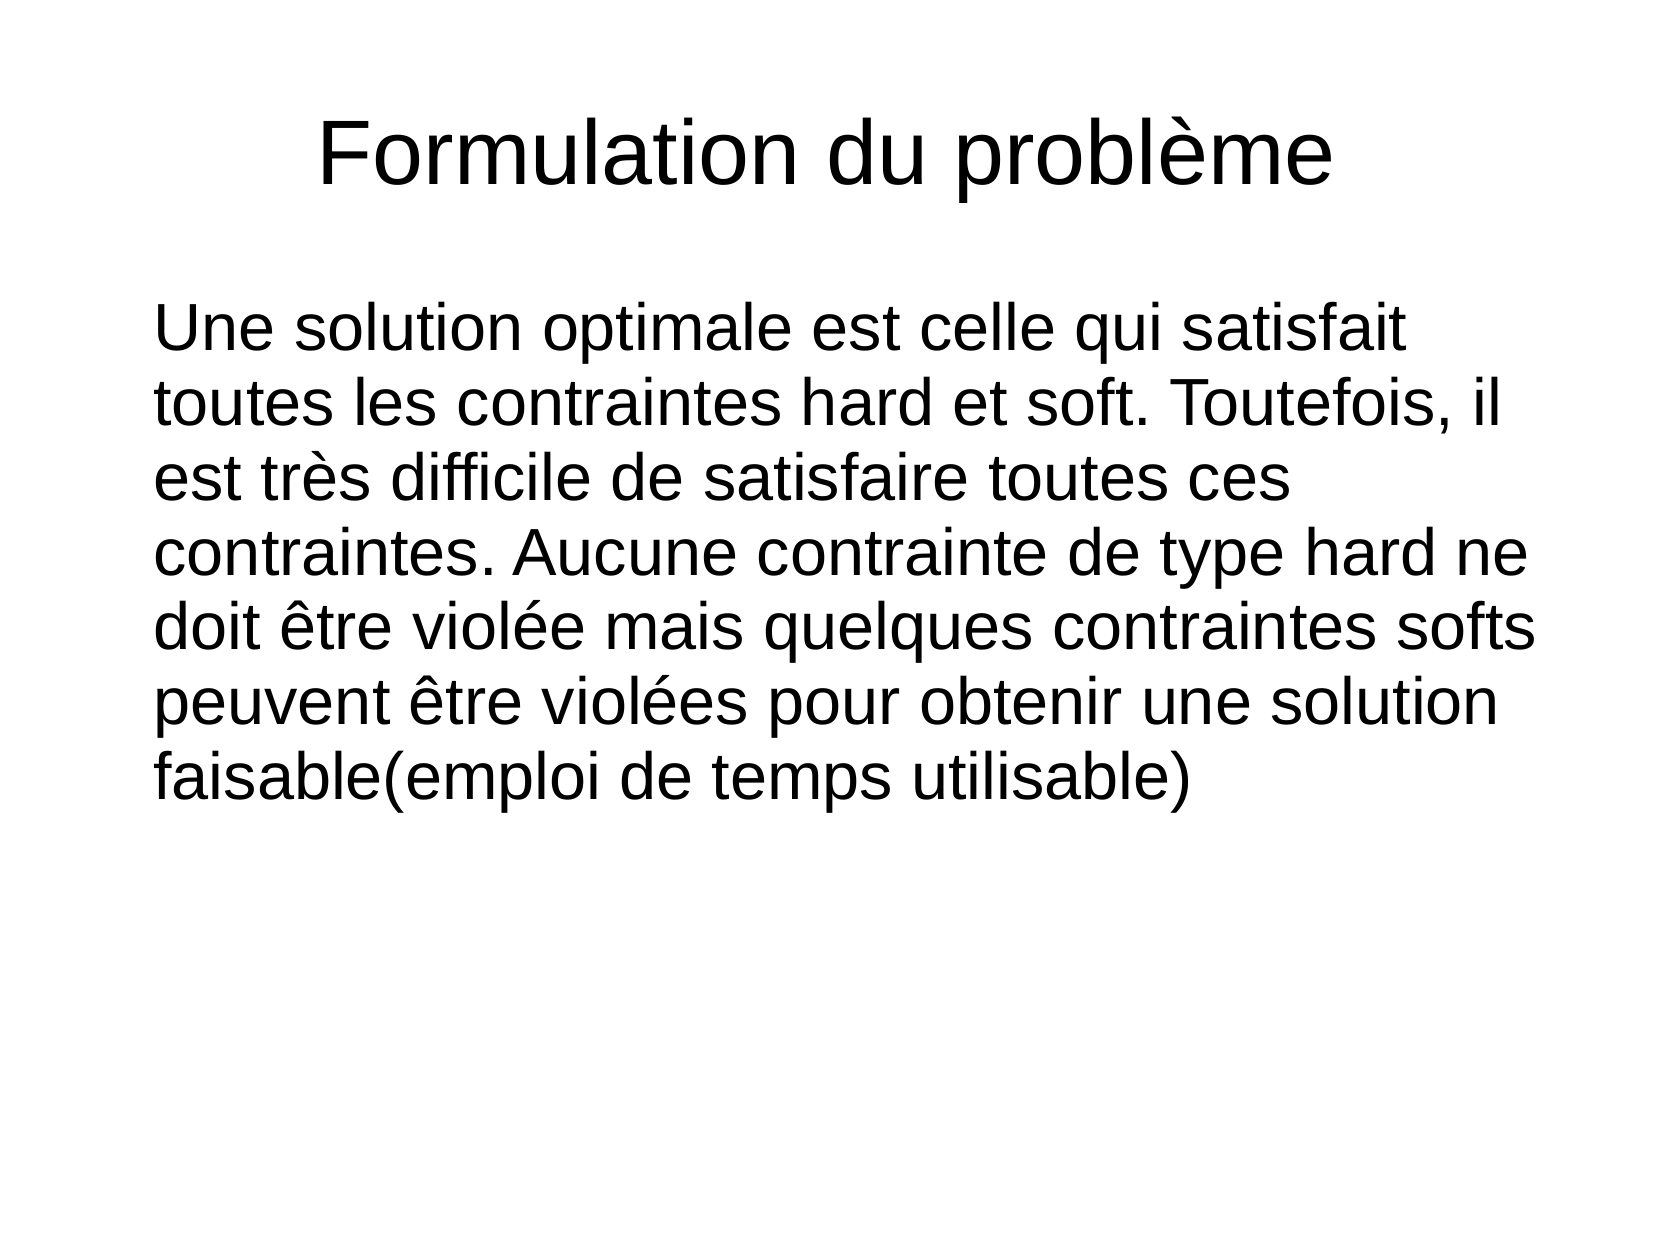

# Formulation du problème
Une solution optimale est celle qui satisfait toutes les contraintes hard et soft. Toutefois, il est très difficile de satisfaire toutes ces contraintes. Aucune contrainte de type hard ne doit être violée mais quelques contraintes softs peuvent être violées pour obtenir une solution faisable(emploi de temps utilisable)